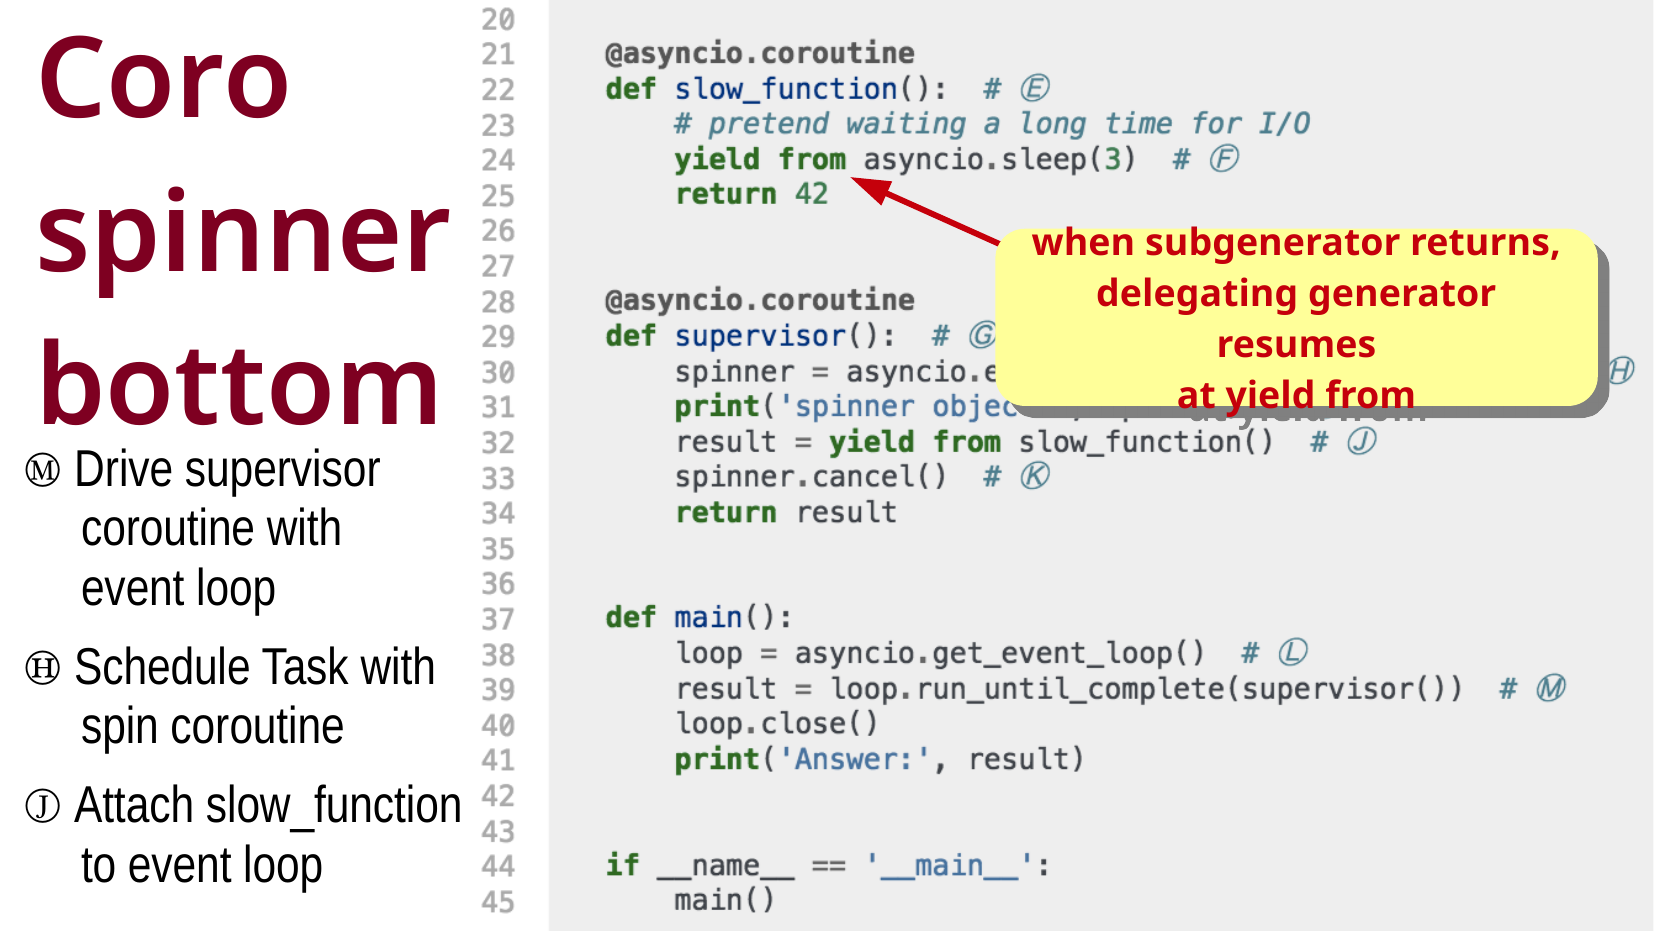

# Coro spinner bottom
sleep() and
I/O functions
release the GIL
when subgenerator returns,
delegating generator resumes
at yield from
Ⓜ Drive supervisor coroutine with
event loop
Ⓗ Schedule Task with
spin coroutine
Ⓙ Attach slow_function to event loop